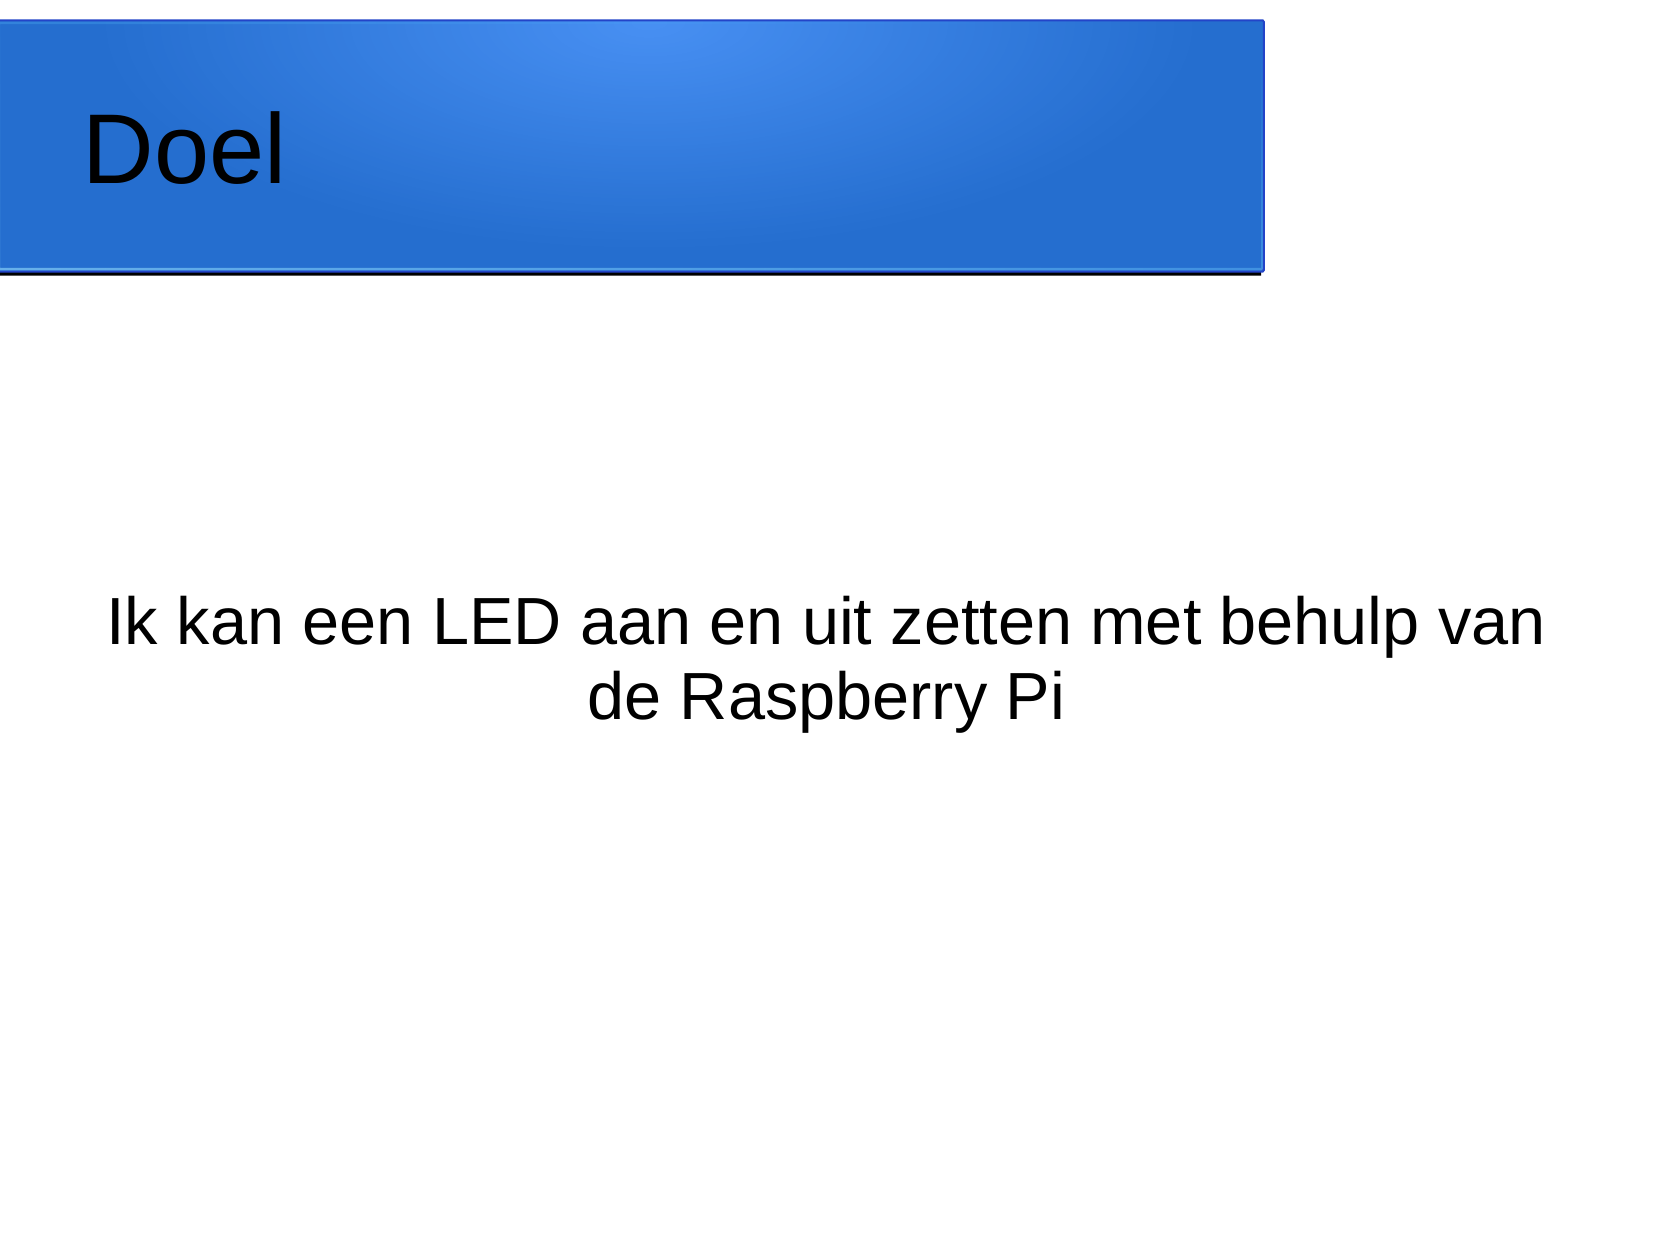

# Doel
Ik kan een LED aan en uit zetten met behulp van de Raspberry Pi